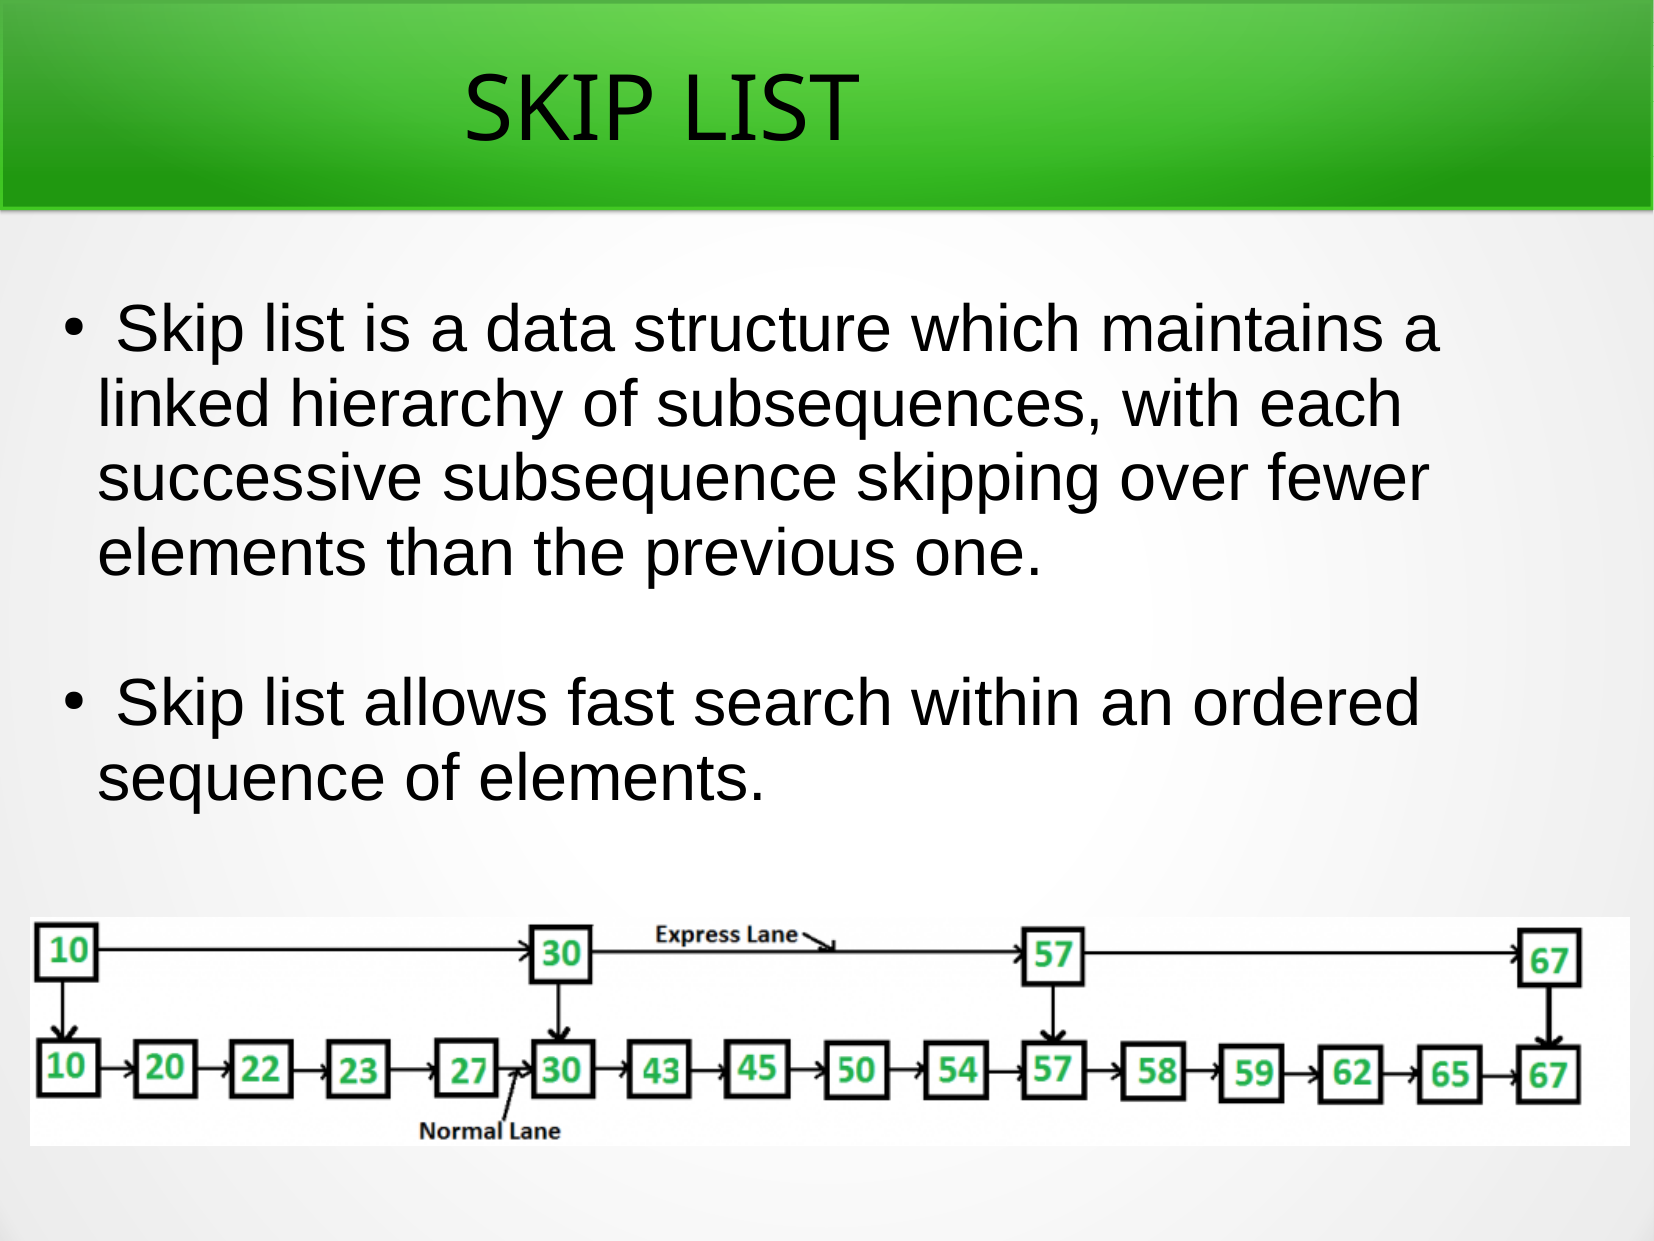

SKIP LIST
 Skip list is a data structure which maintains a linked hierarchy of subsequences, with each successive subsequence skipping over fewer elements than the previous one.
 Skip list allows fast search within an ordered sequence of elements.